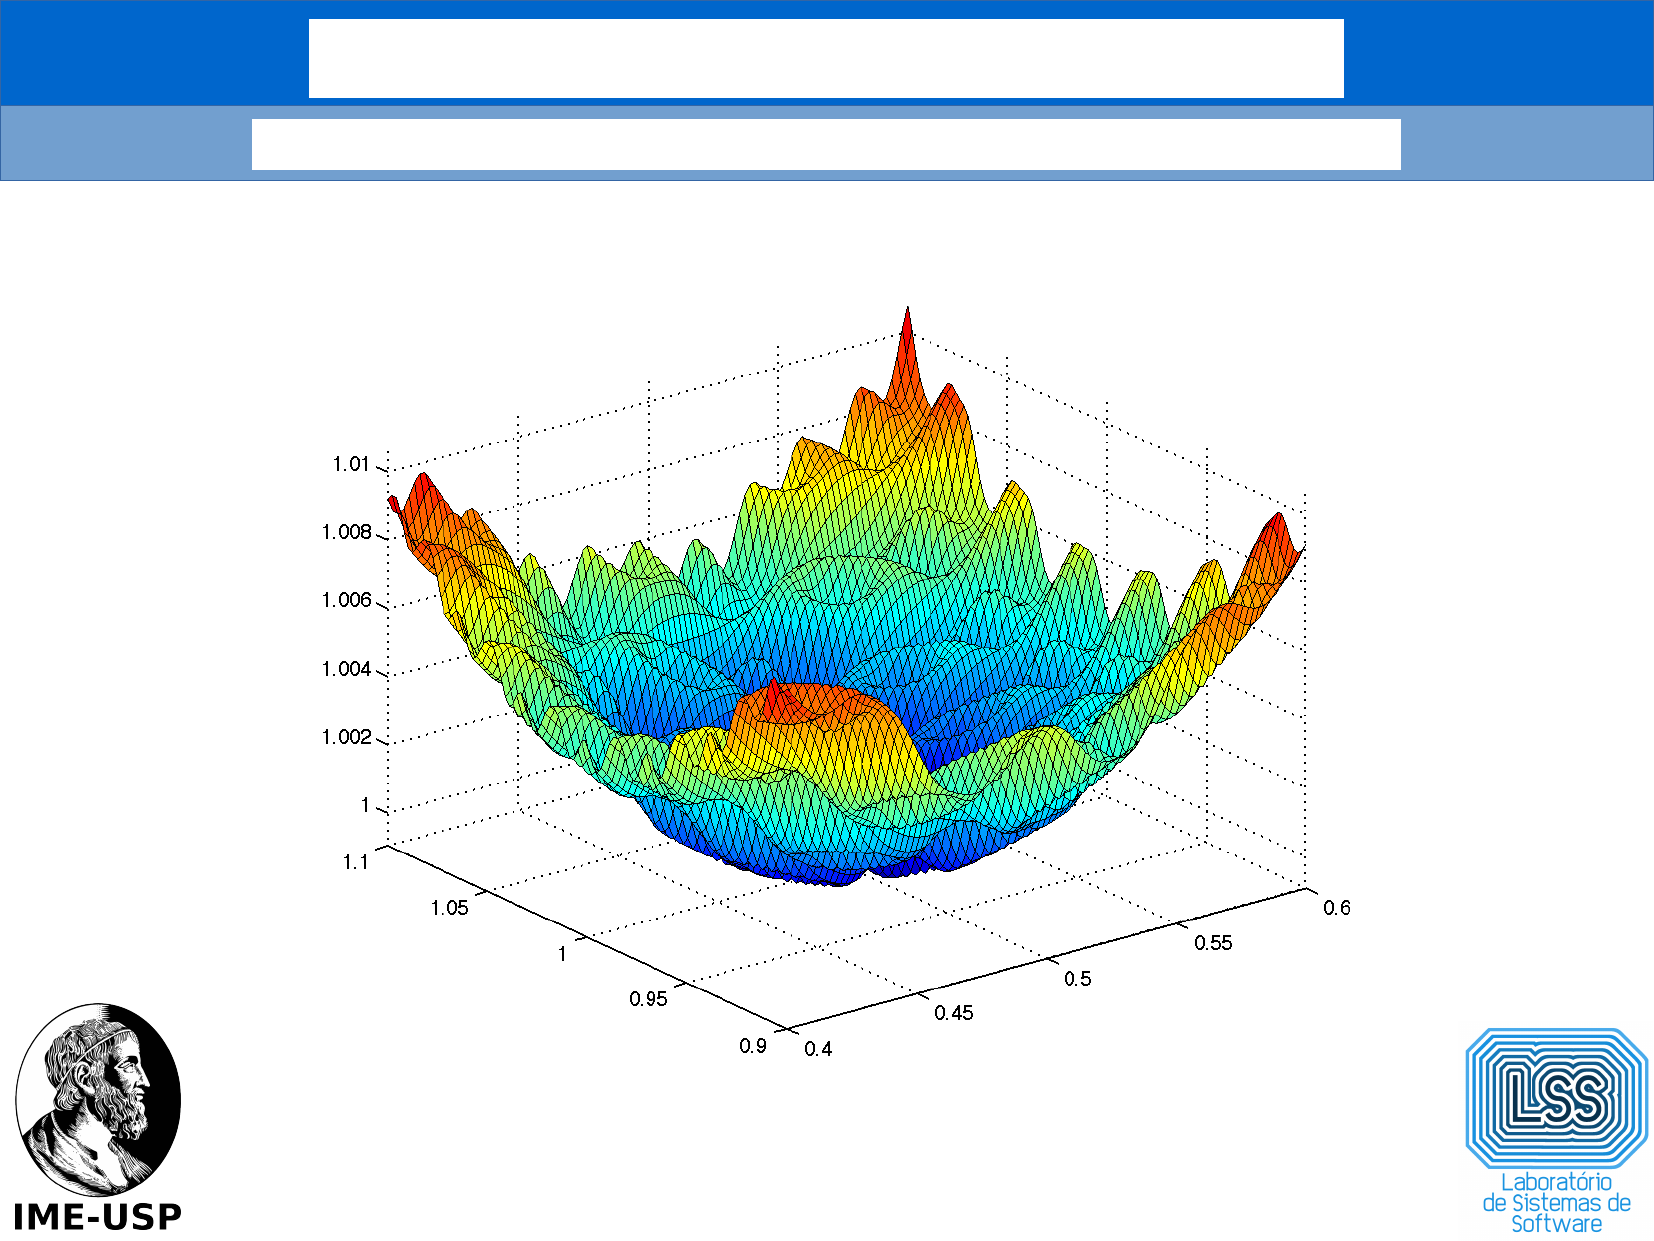

# Otimização Automática de Programas
Prof. Dr. Alfredo Goldman, Pedro Bruel – {gold, phrb}@ime.usp.br